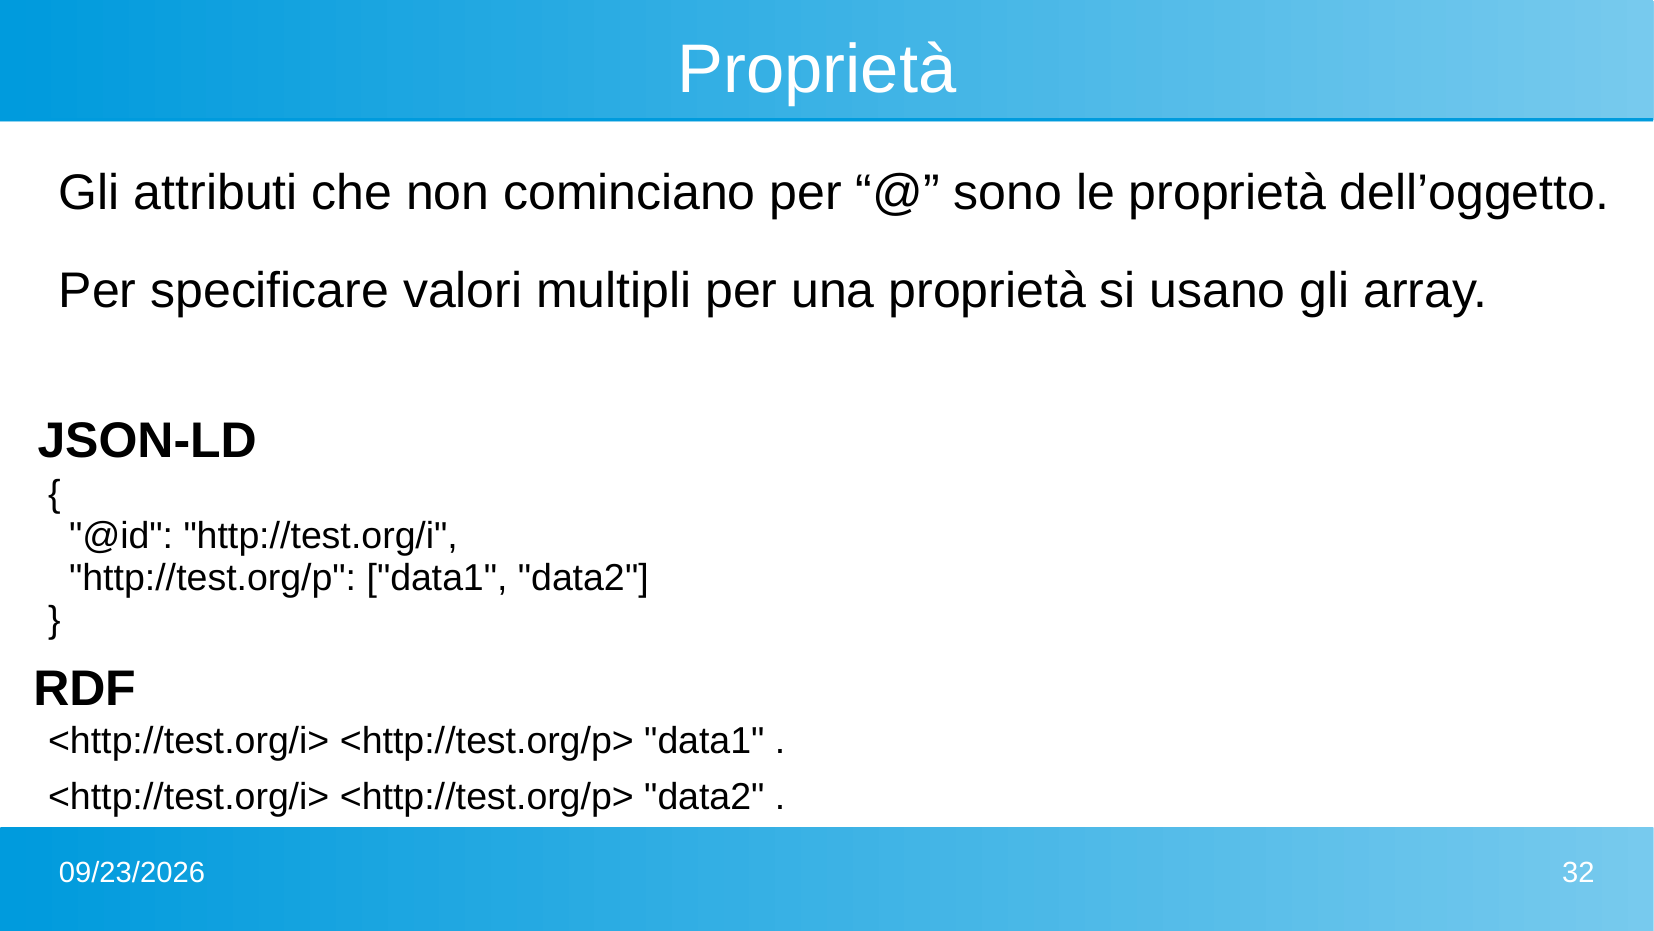

# Proprietà
Gli attributi che non cominciano per “@” sono le proprietà dell’oggetto.
Per specificare valori multipli per una proprietà si usano gli array.
JSON-LD
{
 "@id": "http://test.org/i",
 "http://test.org/p": ["data1", "data2"]
}
RDF
<http://test.org/i> <http://test.org/p> "data1" .
<http://test.org/i> <http://test.org/p> "data2" .
32